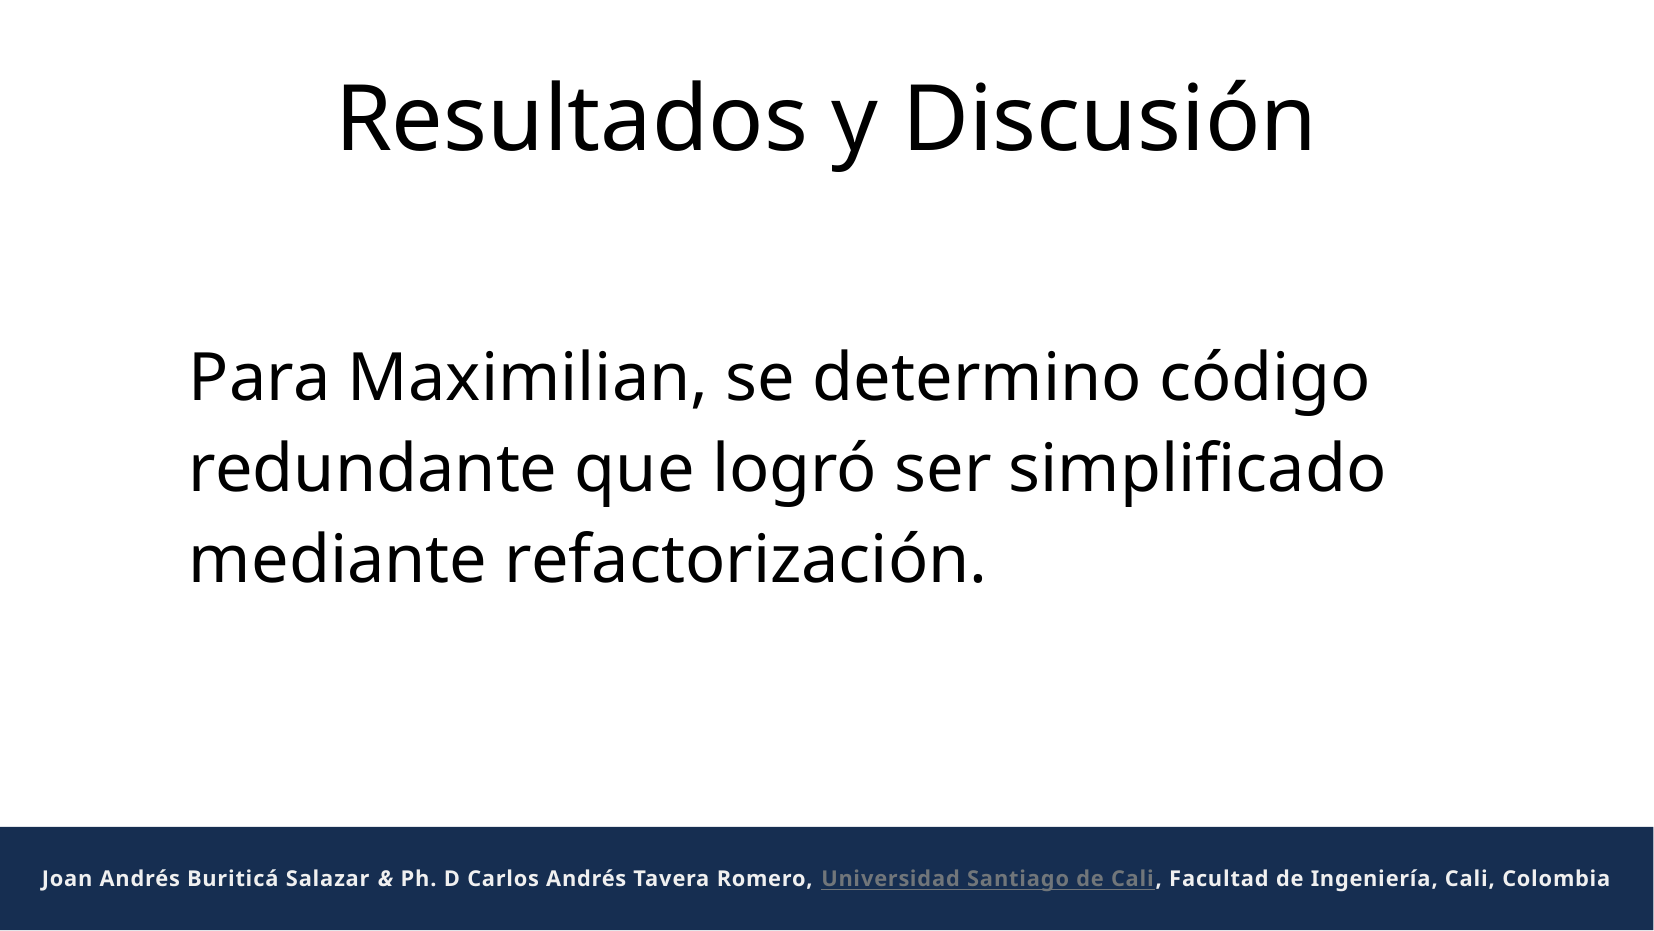

# Resultados y Discusión
Para Maximilian, se determino código redundante que logró ser simplificado mediante refactorización.